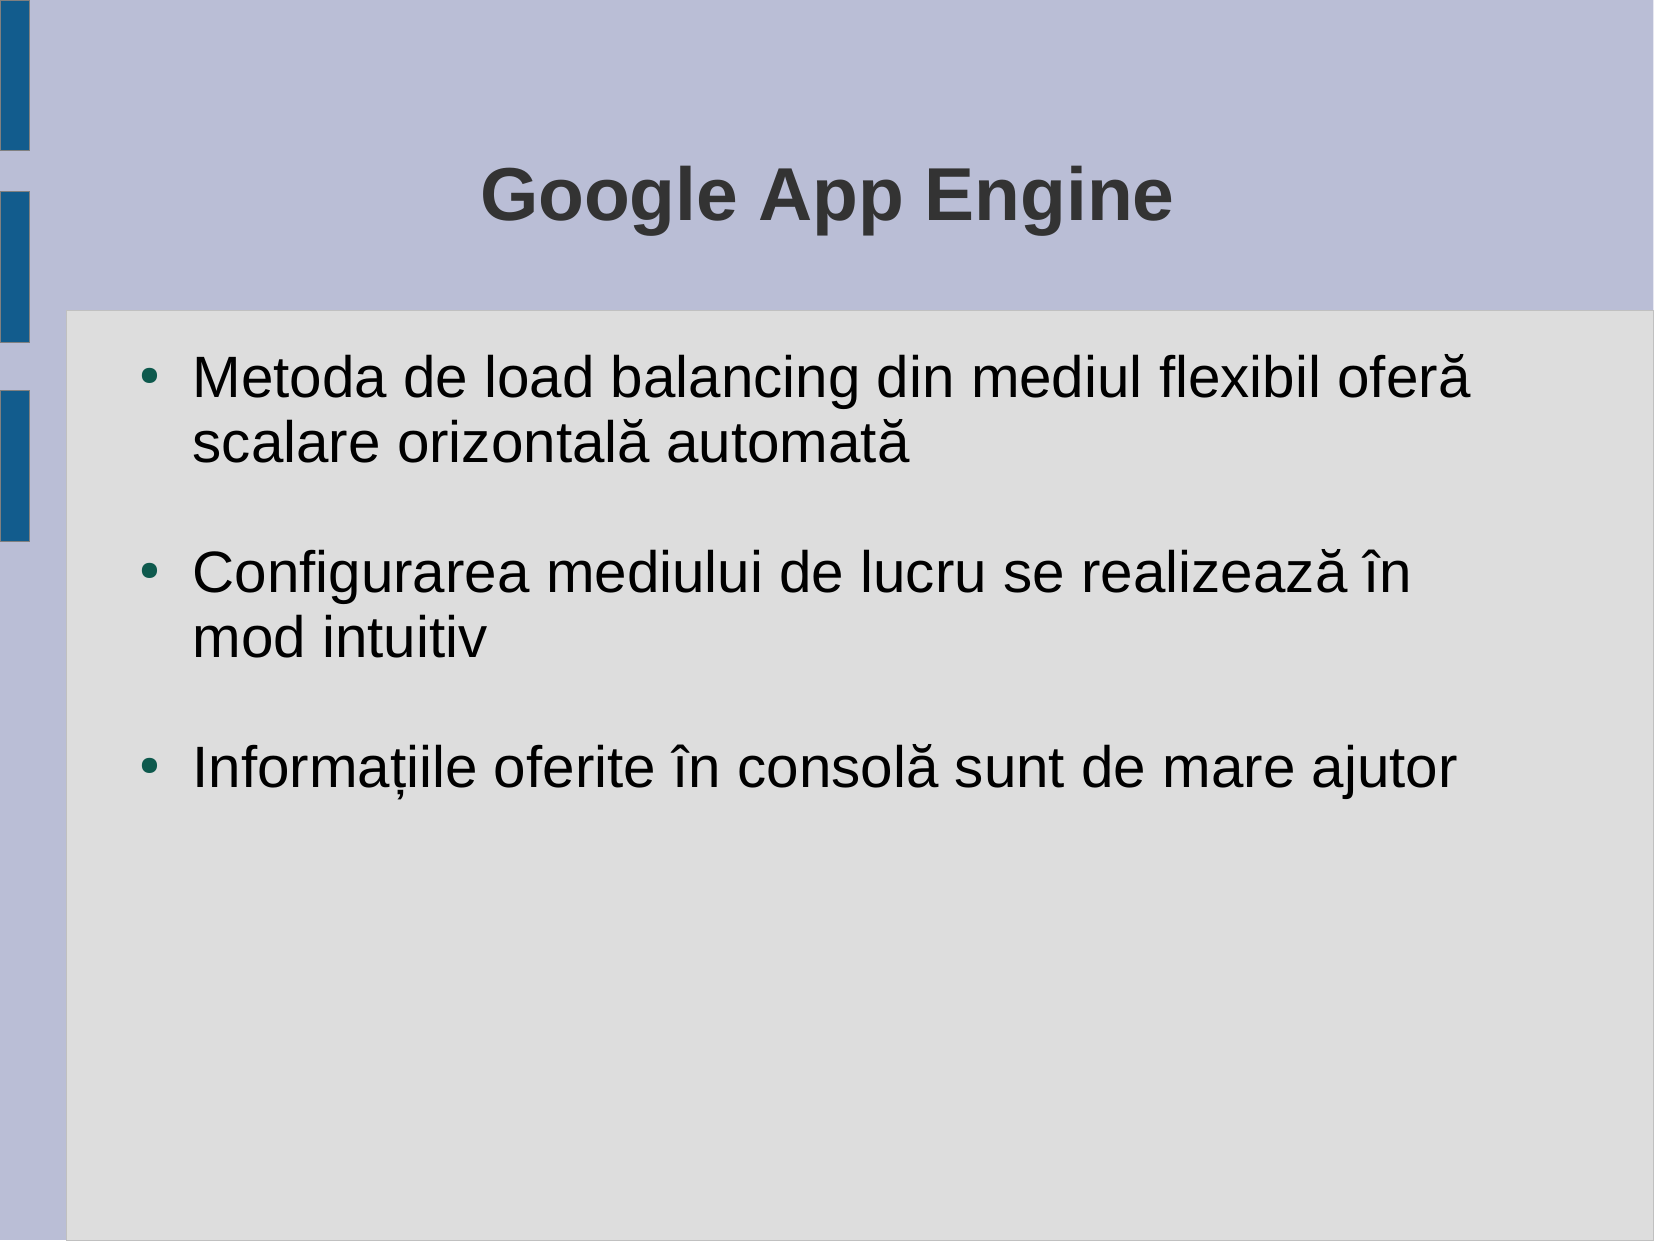

# Google App Engine
Metoda de load balancing din mediul flexibil oferă scalare orizontală automată
Configurarea mediului de lucru se realizează în mod intuitiv
Informațiile oferite în consolă sunt de mare ajutor